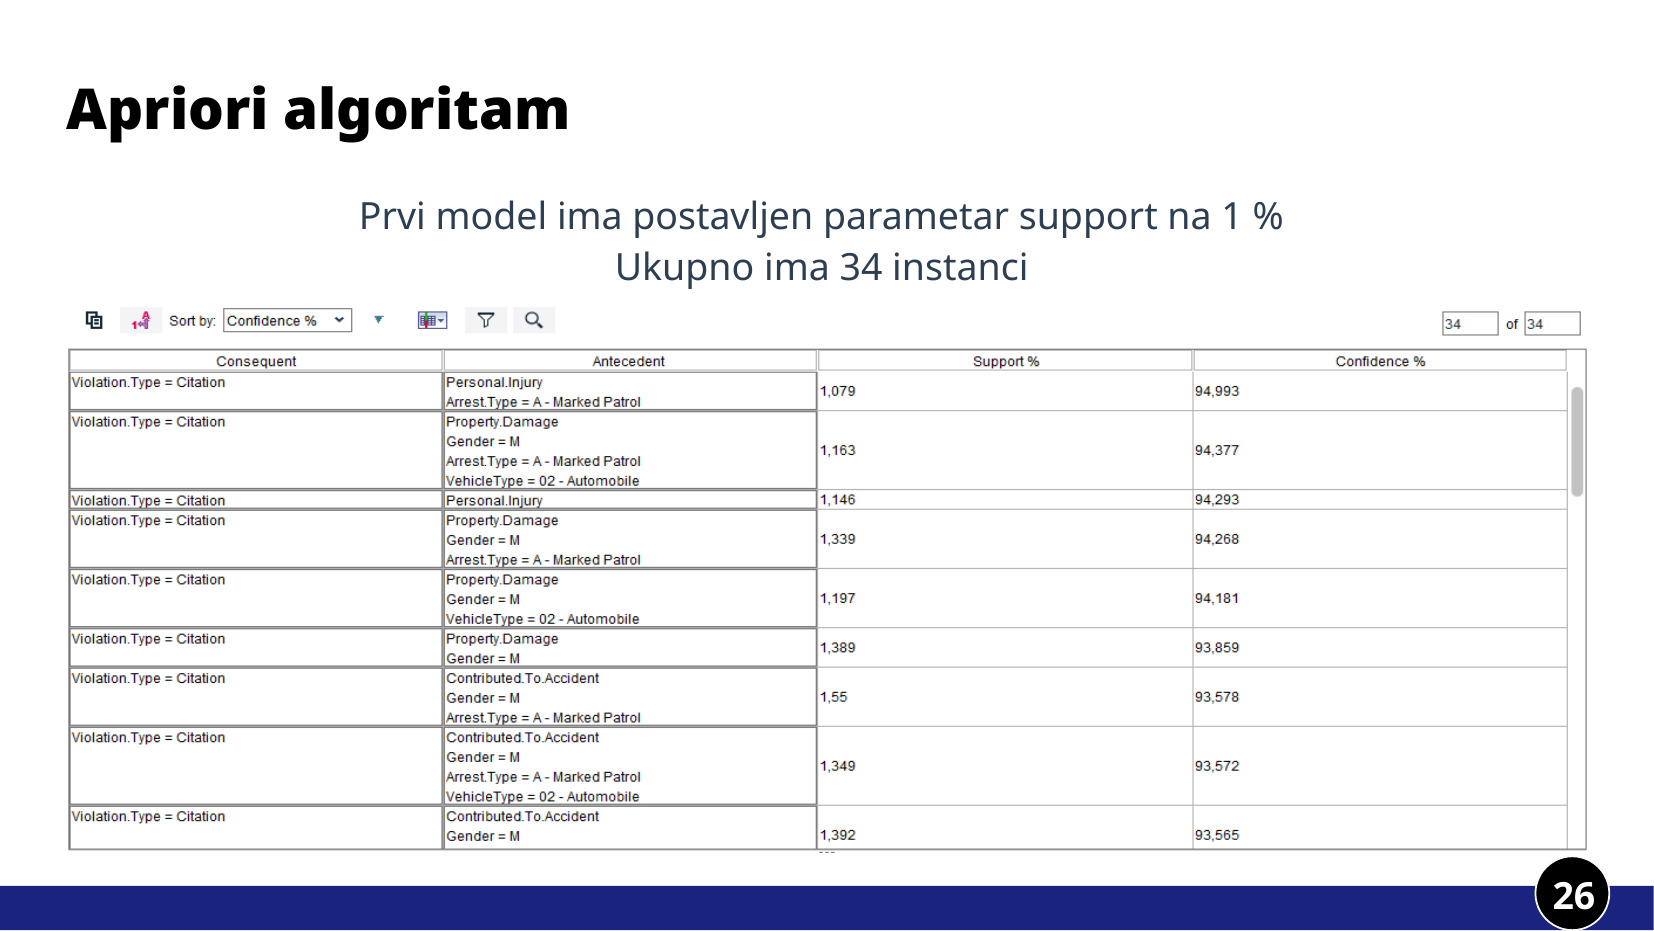

# Apriori algoritam
Prvi model ima postavljen parametar support na 1 %
Ukupno ima 34 instanci